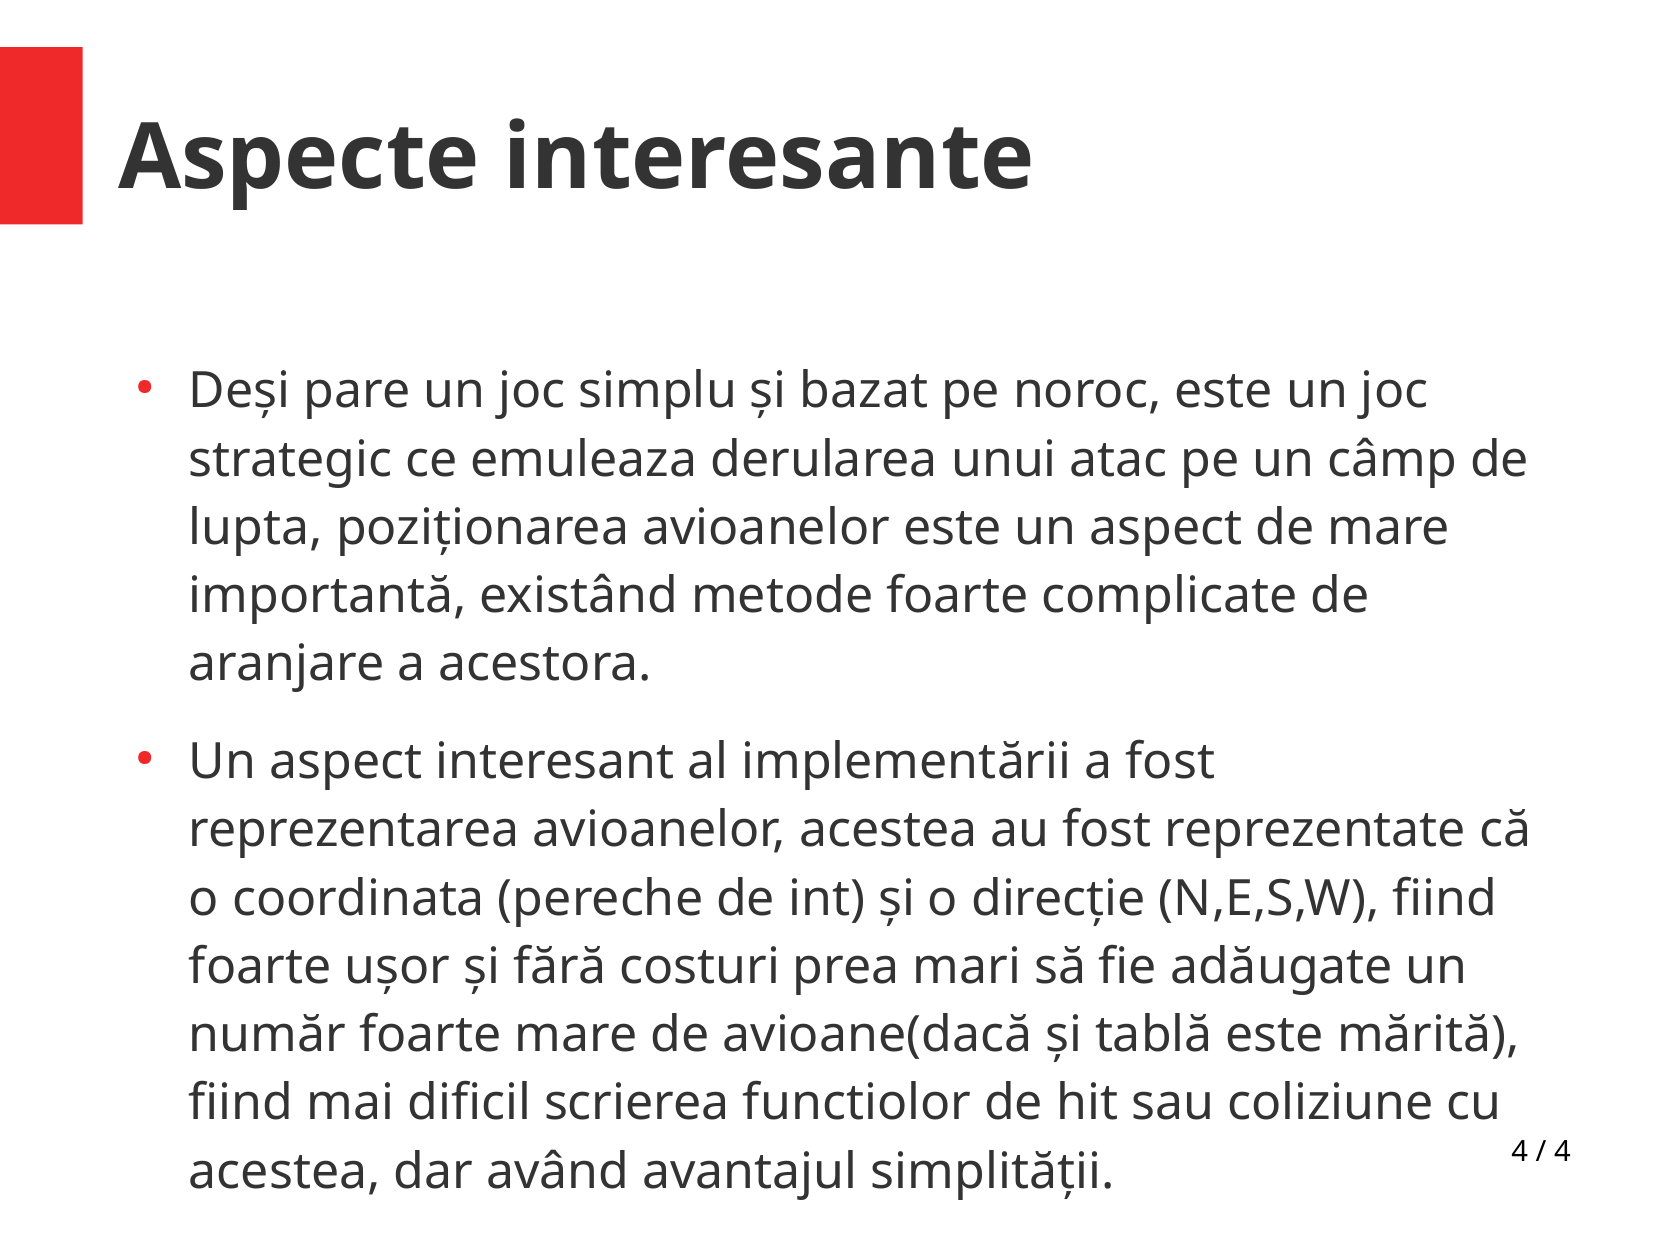

# Aspecte interesante
Deși pare un joc simplu și bazat pe noroc, este un joc strategic ce emuleaza derularea unui atac pe un câmp de lupta, poziționarea avioanelor este un aspect de mare importantă, existând metode foarte complicate de aranjare a acestora.
Un aspect interesant al implementării a fost reprezentarea avioanelor, acestea au fost reprezentate că o coordinata (pereche de int) și o direcție (N,E,S,W), fiind foarte ușor și fără costuri prea mari să fie adăugate un număr foarte mare de avioane(dacă și tablă este mărită), fiind mai dificil scrierea functiolor de hit sau coliziune cu acestea, dar având avantajul simplității.
4